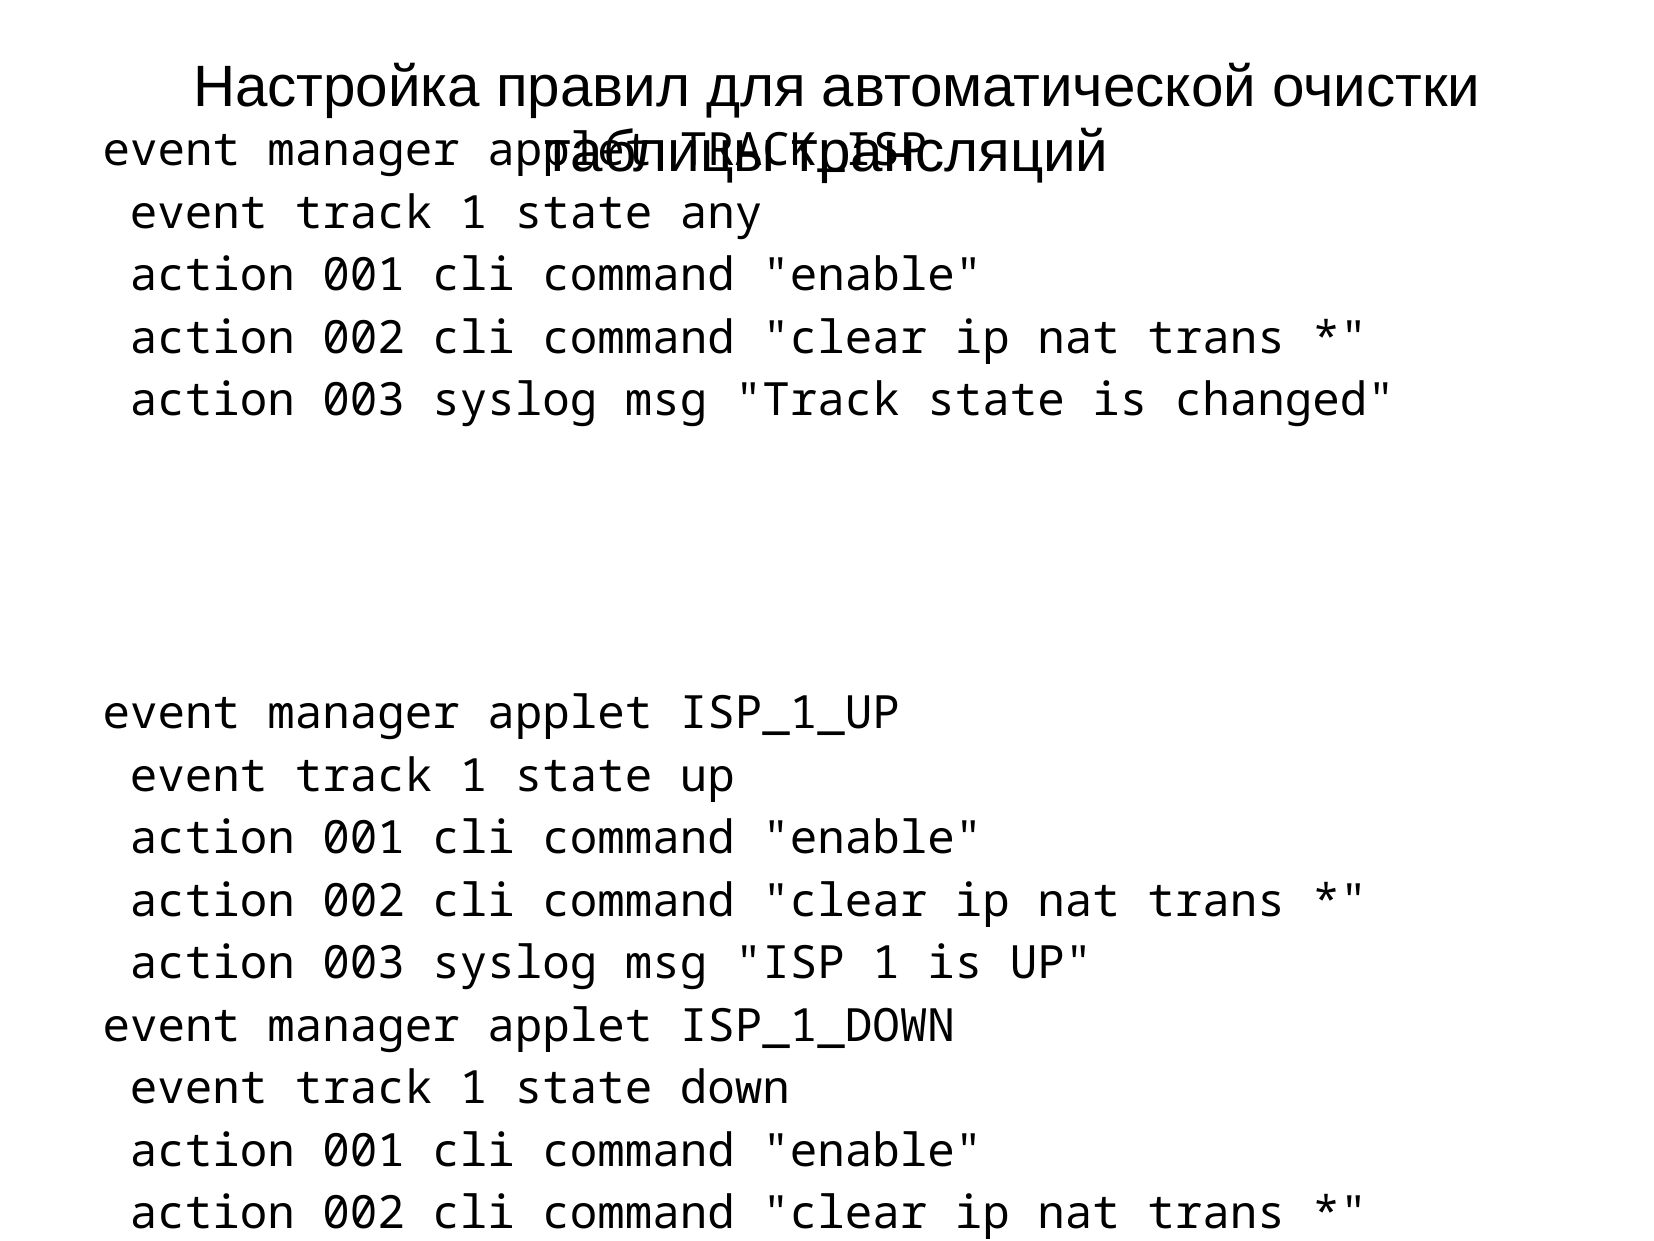

# Настройка правил для автоматической очистки таблицы трансляций
event manager applet TRACK_ISP
 event track 1 state any
 action 001 cli command "enable"
 action 002 cli command "clear ip nat trans *"
 action 003 syslog msg "Track state is changed"
event manager applet ISP_1_UP
 event track 1 state up
 action 001 cli command "enable"
 action 002 cli command "clear ip nat trans *"
 action 003 syslog msg "ISP 1 is UP"
event manager applet ISP_1_DOWN
 event track 1 state down
 action 001 cli command "enable"
 action 002 cli command "clear ip nat trans *"
 action 003 syslog msg "ISP 1 is DOWN"